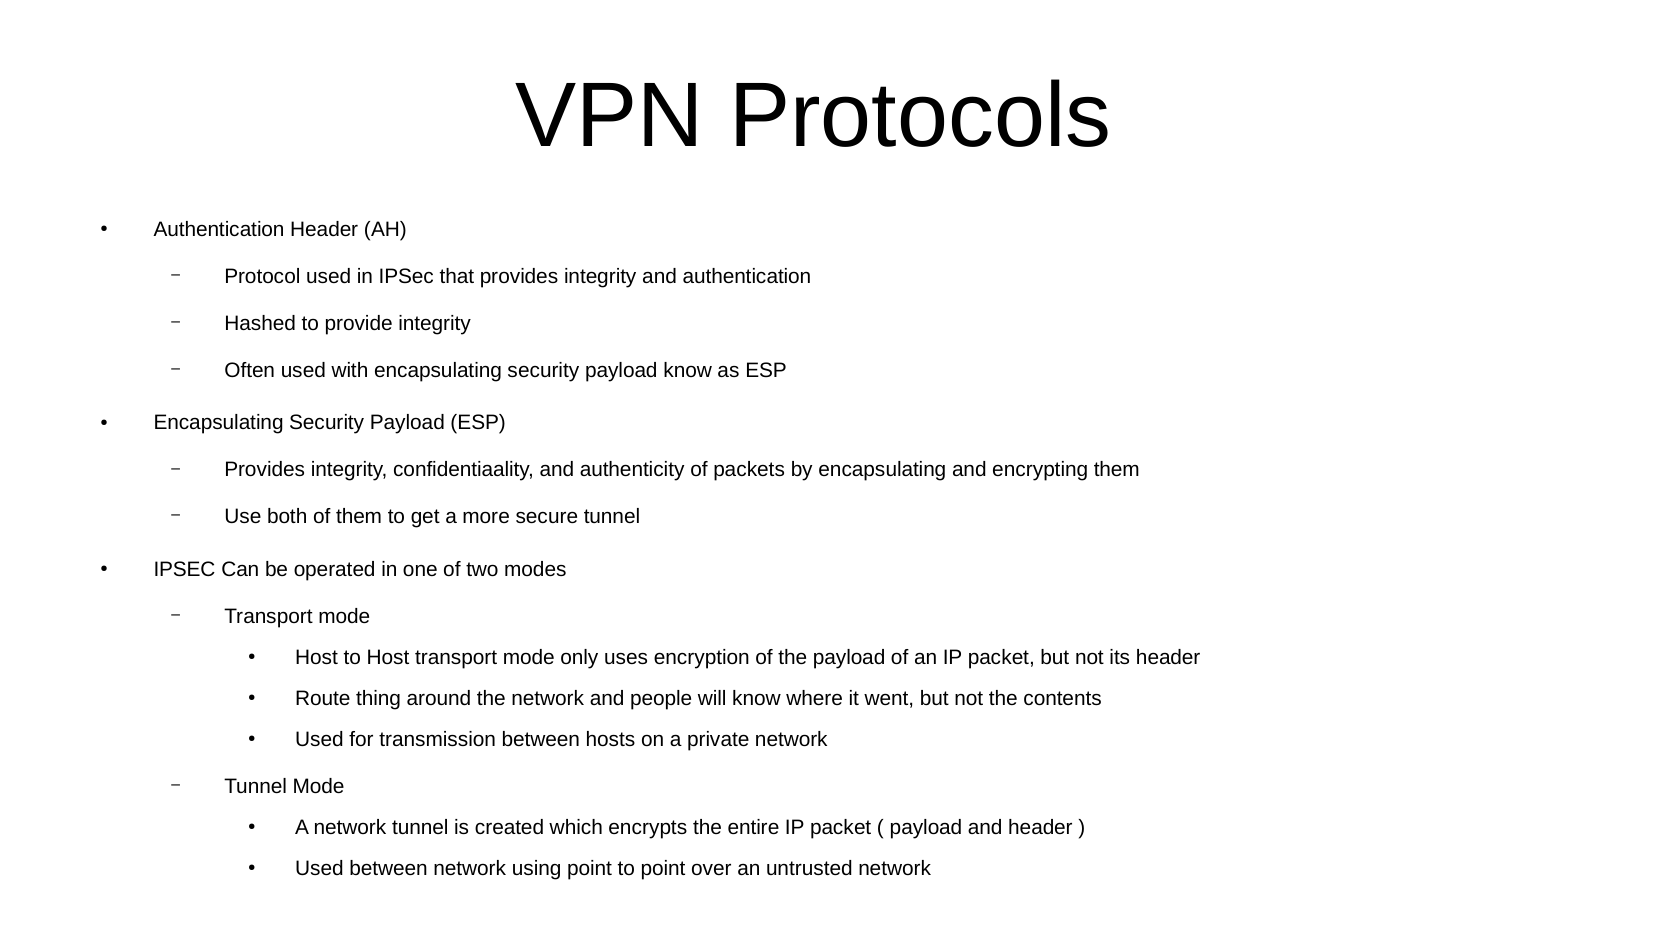

# VPN Protocols
Authentication Header (AH)
Protocol used in IPSec that provides integrity and authentication
Hashed to provide integrity
Often used with encapsulating security payload know as ESP
Encapsulating Security Payload (ESP)
Provides integrity, confidentiaality, and authenticity of packets by encapsulating and encrypting them
Use both of them to get a more secure tunnel
IPSEC Can be operated in one of two modes
Transport mode
Host to Host transport mode only uses encryption of the payload of an IP packet, but not its header
Route thing around the network and people will know where it went, but not the contents
Used for transmission between hosts on a private network
Tunnel Mode
A network tunnel is created which encrypts the entire IP packet ( payload and header )
Used between network using point to point over an untrusted network